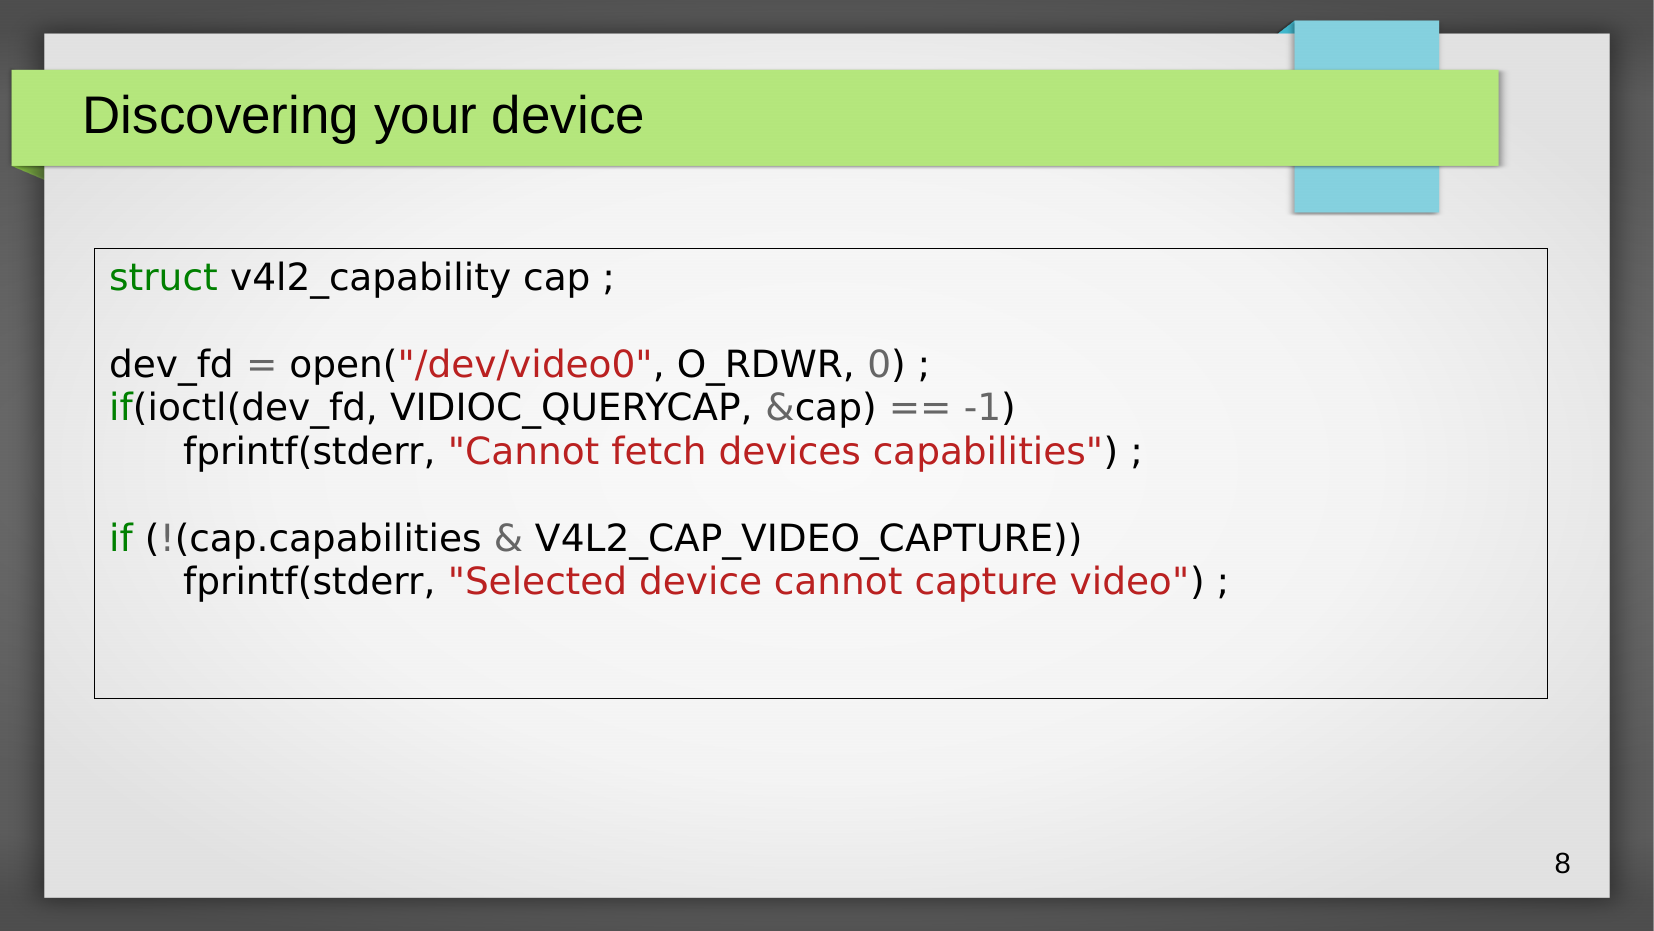

# Discovering your device
struct v4l2_capability cap ;
dev_fd = open("/dev/video0", O_RDWR, 0) ;
if(ioctl(dev_fd, VIDIOC_QUERYCAP, &cap) == -1)
	fprintf(stderr, "Cannot fetch devices capabilities") ;
if (!(cap.capabilities & V4L2_CAP_VIDEO_CAPTURE))
	fprintf(stderr, "Selected device cannot capture video") ;
8